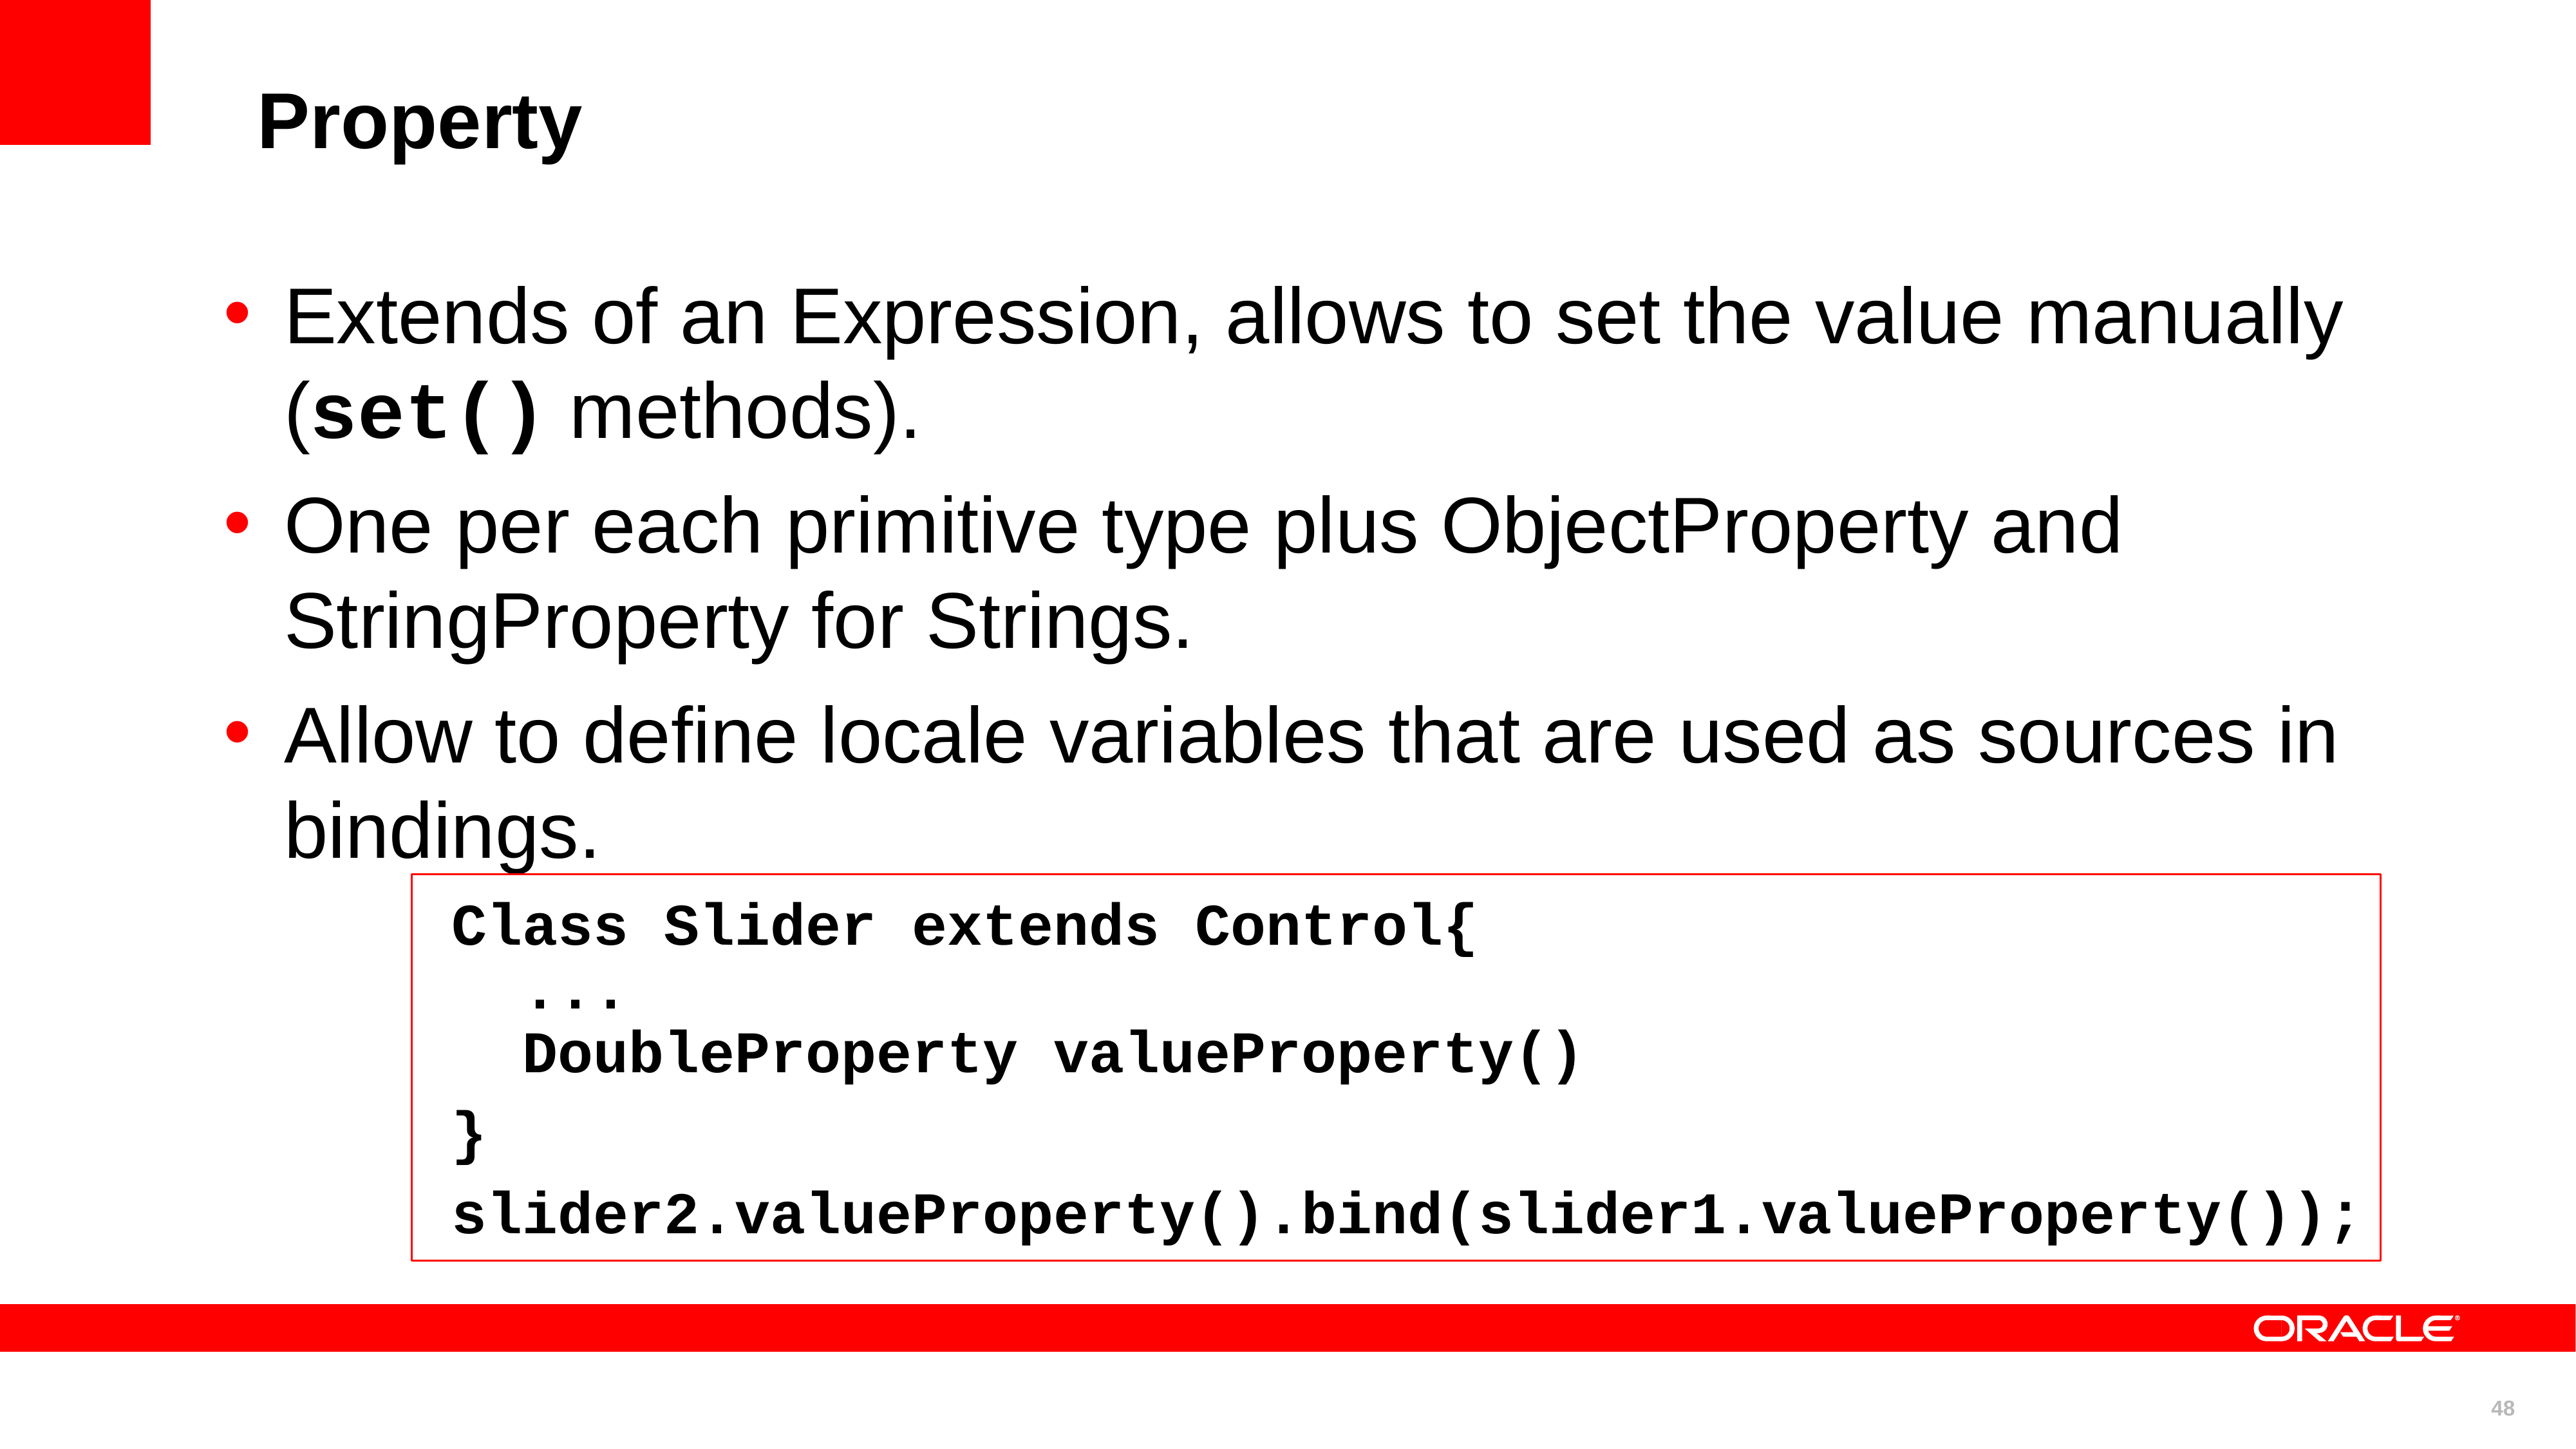

# Property
Extends of an Expression, allows to set the value manually (set() methods).
One per each primitive type plus ObjectProperty and StringProperty for Strings.
Allow to define locale variables that are used as sources in bindings.
Class Slider extends Control{
 ...
 DoubleProperty valueProperty()
}
slider2.valueProperty().bind(slider1.valueProperty());